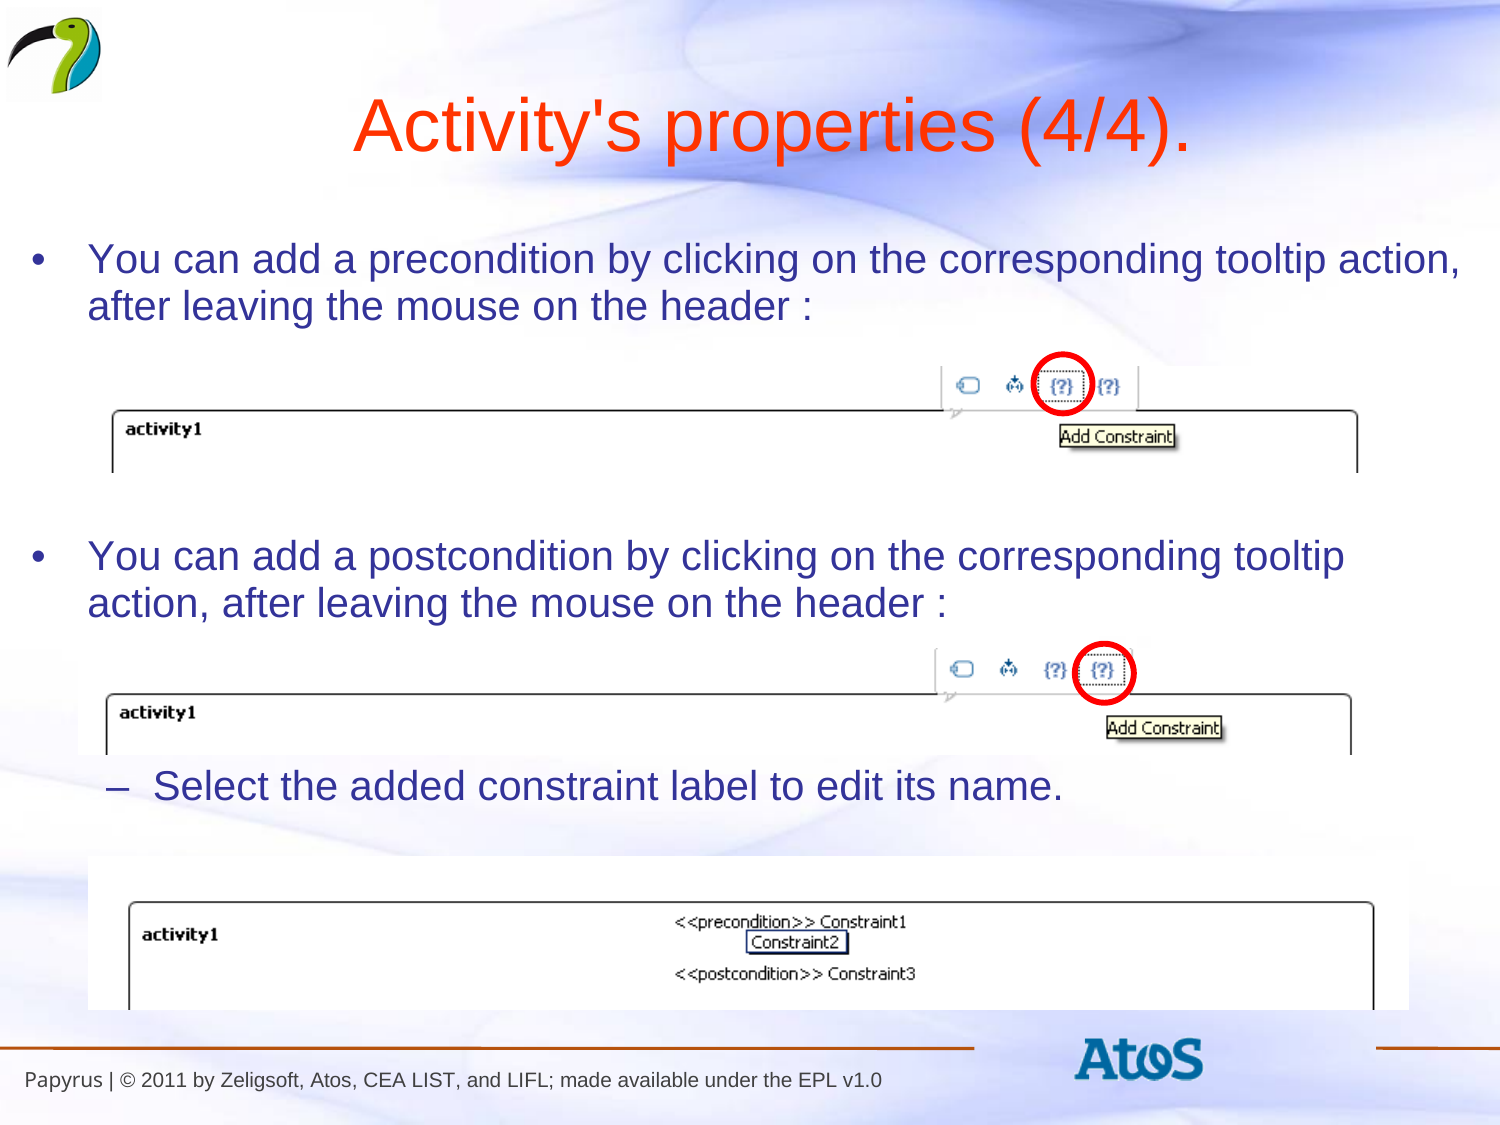

# Activity's properties (4/4).
You can add a precondition by clicking on the corresponding tooltip action, after leaving the mouse on the header :
You can add a postcondition by clicking on the corresponding tooltip action, after leaving the mouse on the header :
Select the added constraint label to edit its name.